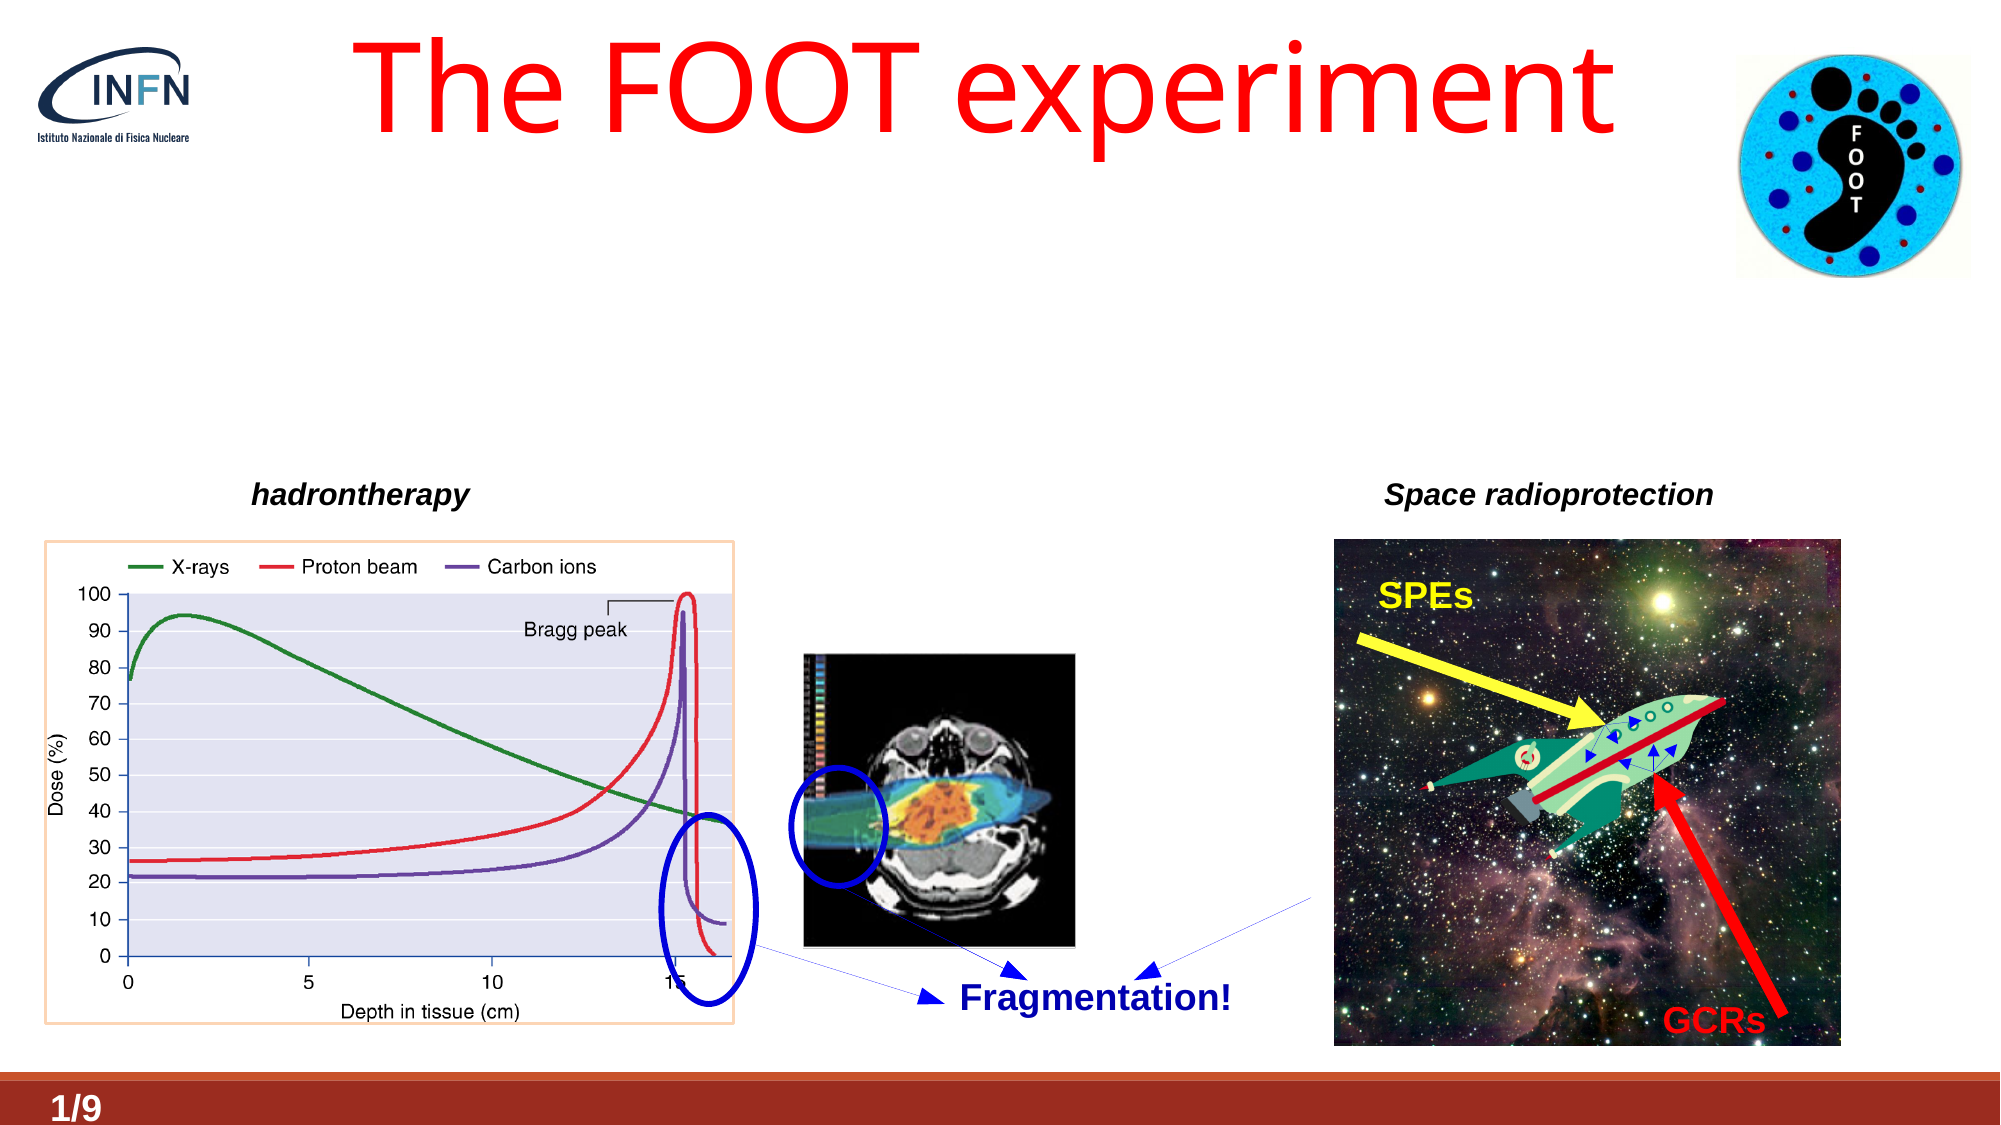

The FOOT experiment
hadrontherapy
Space radioprotection
SPEs
Fragmentation!
GCRs
1/9